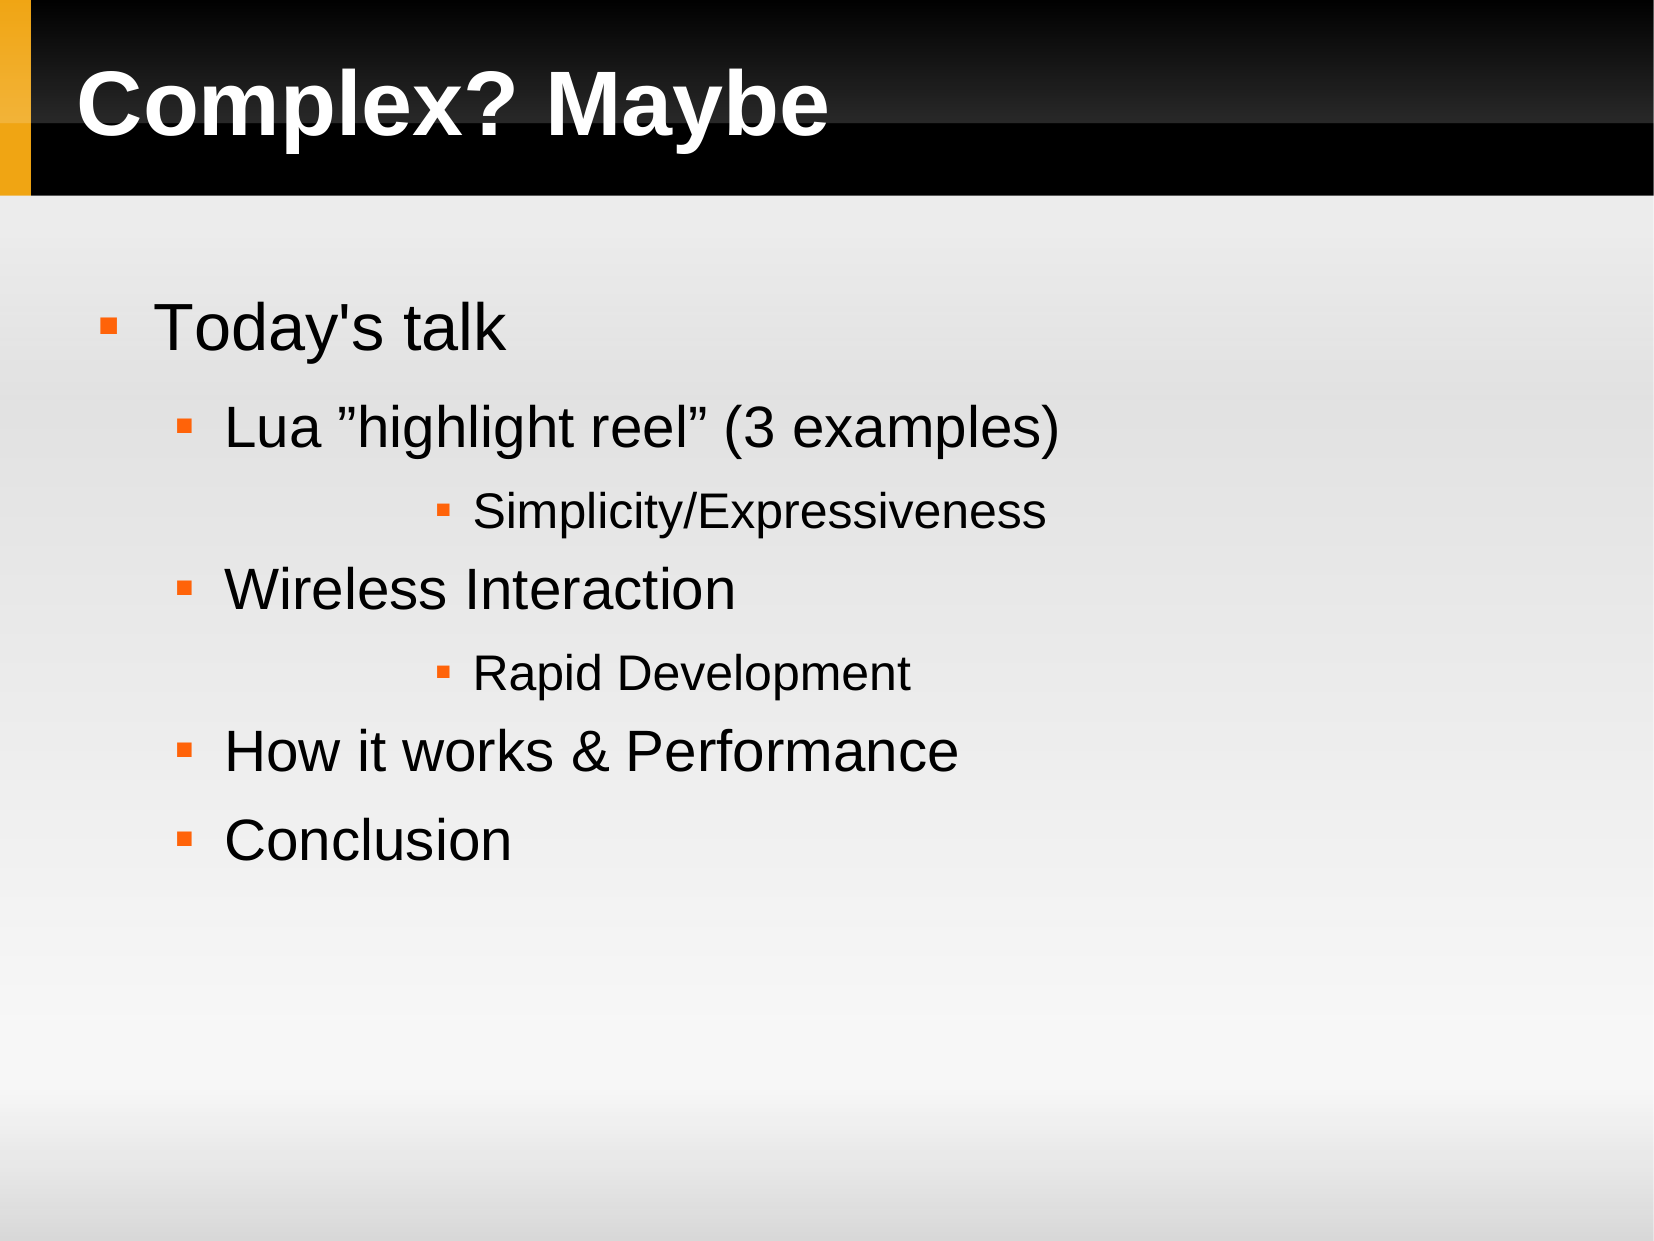

# Complex? Maybe
Today's talk
Lua ”highlight reel” (3 examples)
Simplicity/Expressiveness
Wireless Interaction
Rapid Development
How it works & Performance
Conclusion